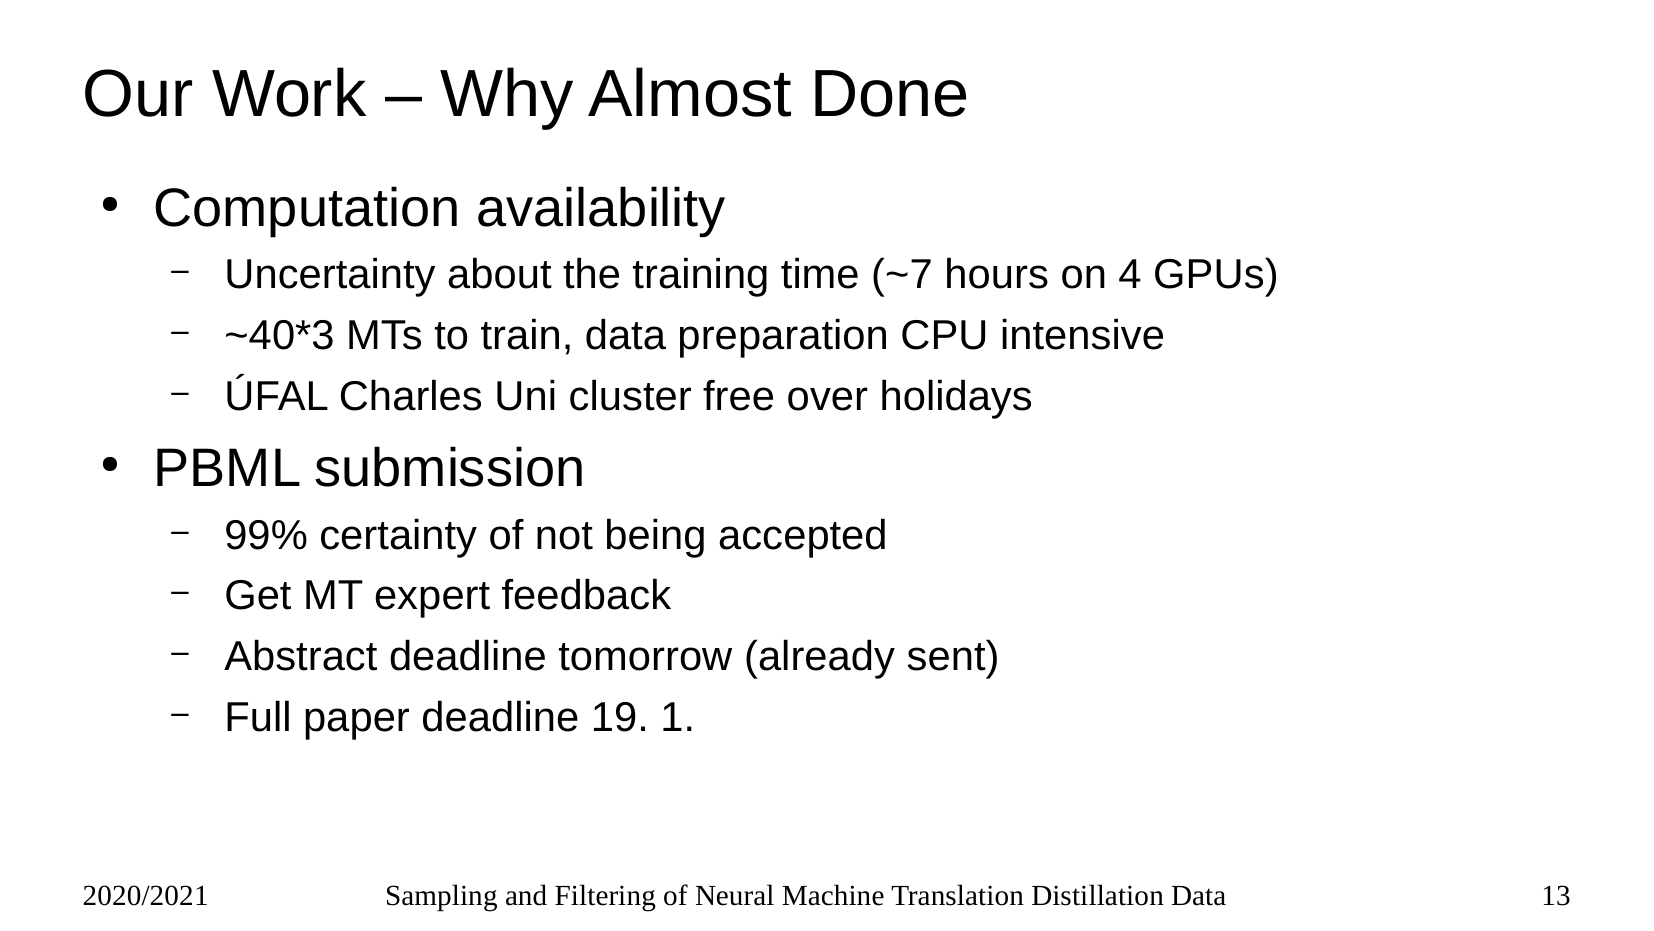

# Our Work – Why Almost Done
Computation availability
Uncertainty about the training time (~7 hours on 4 GPUs)
~40*3 MTs to train, data preparation CPU intensive
ÚFAL Charles Uni cluster free over holidays
PBML submission
99% certainty of not being accepted
Get MT expert feedback
Abstract deadline tomorrow (already sent)
Full paper deadline 19. 1.
2020/2021
Sampling and Filtering of Neural Machine Translation Distillation Data
13